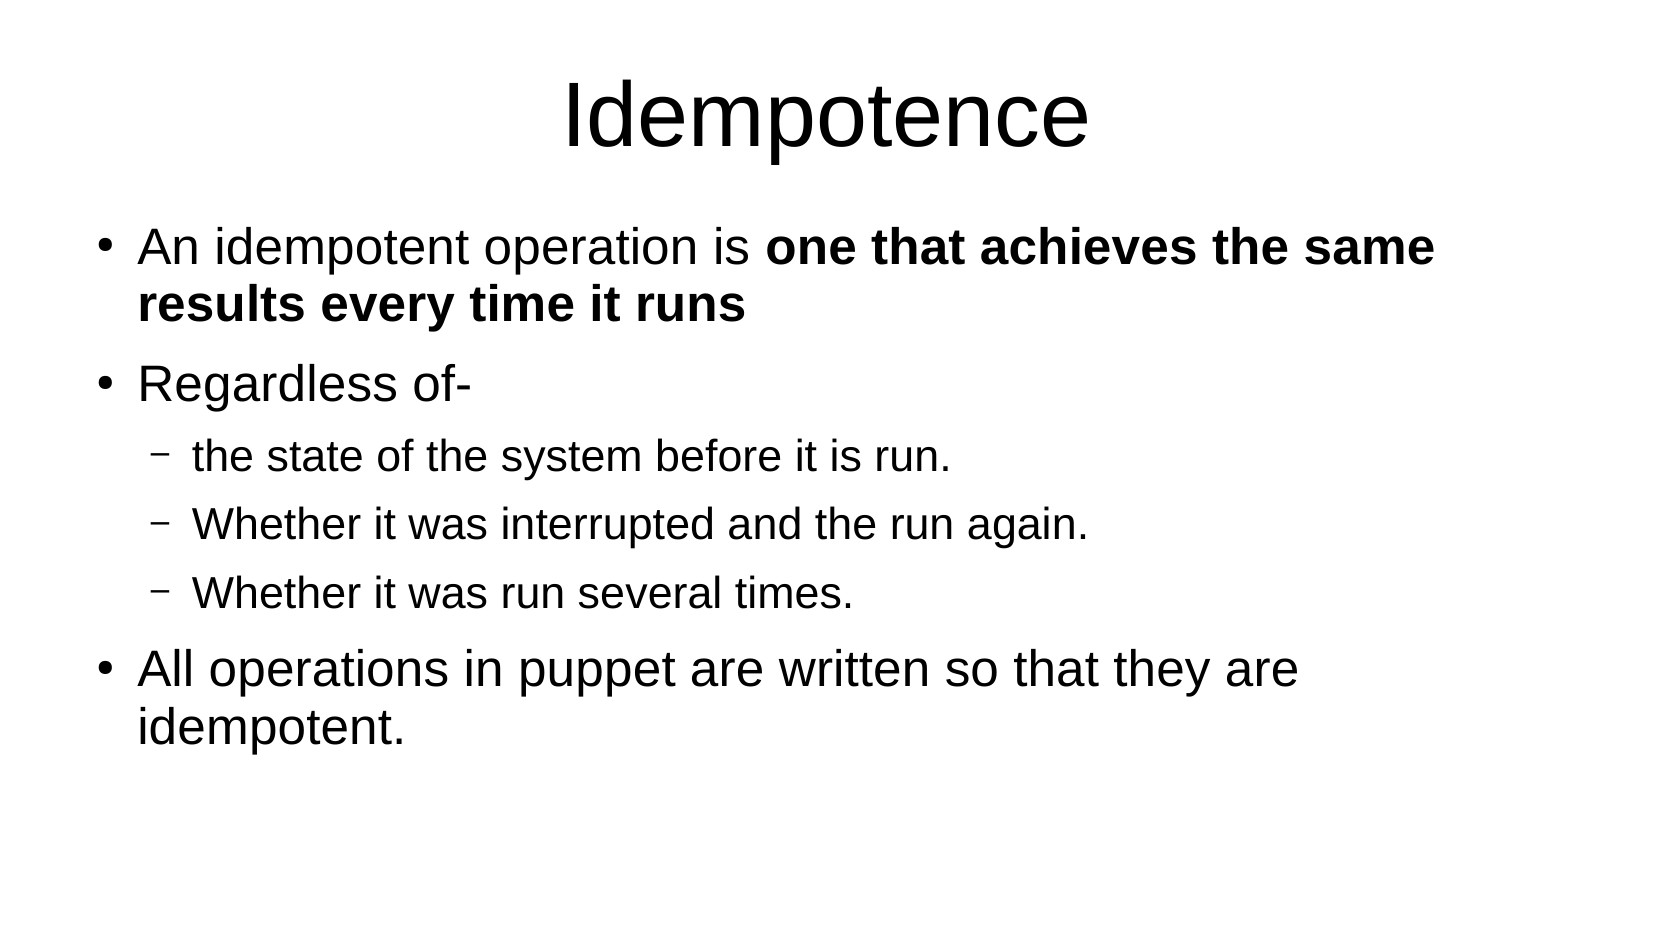

# Idempotence
An idempotent operation is one that achieves the same results every time it runs
Regardless of-
the state of the system before it is run.
Whether it was interrupted and the run again.
Whether it was run several times.
All operations in puppet are written so that they are idempotent.